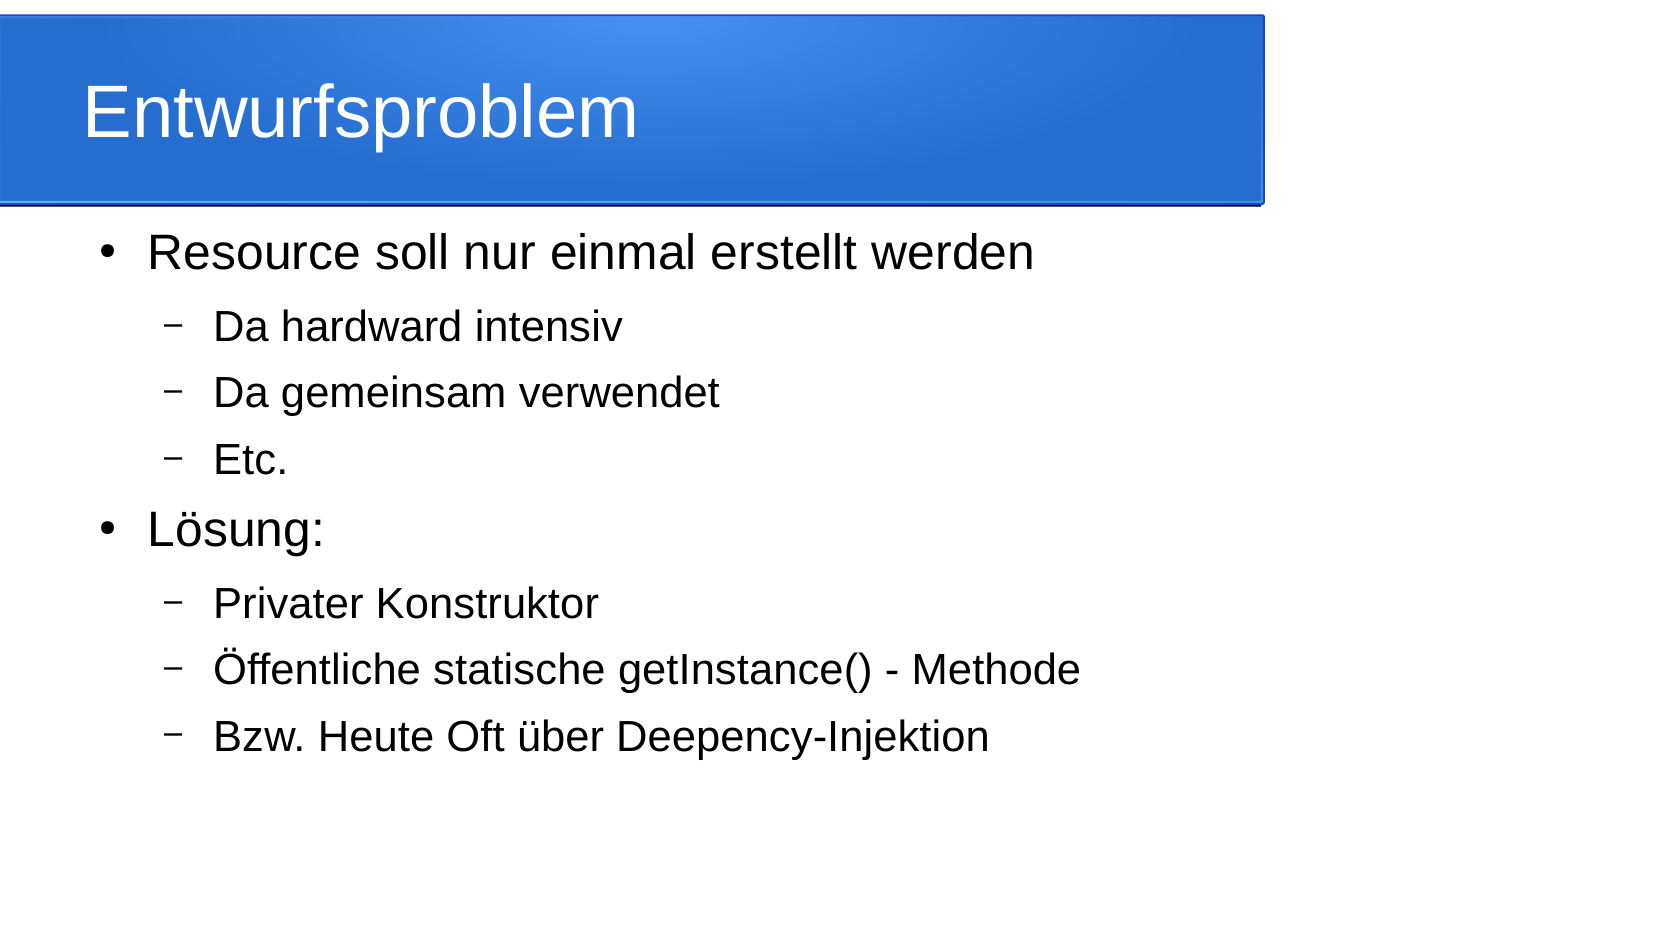

# Entwurfsproblem
Resource soll nur einmal erstellt werden
Da hardward intensiv
Da gemeinsam verwendet
Etc.
Lösung:
Privater Konstruktor
Öffentliche statische getInstance() - Methode
Bzw. Heute Oft über Deepency-Injektion